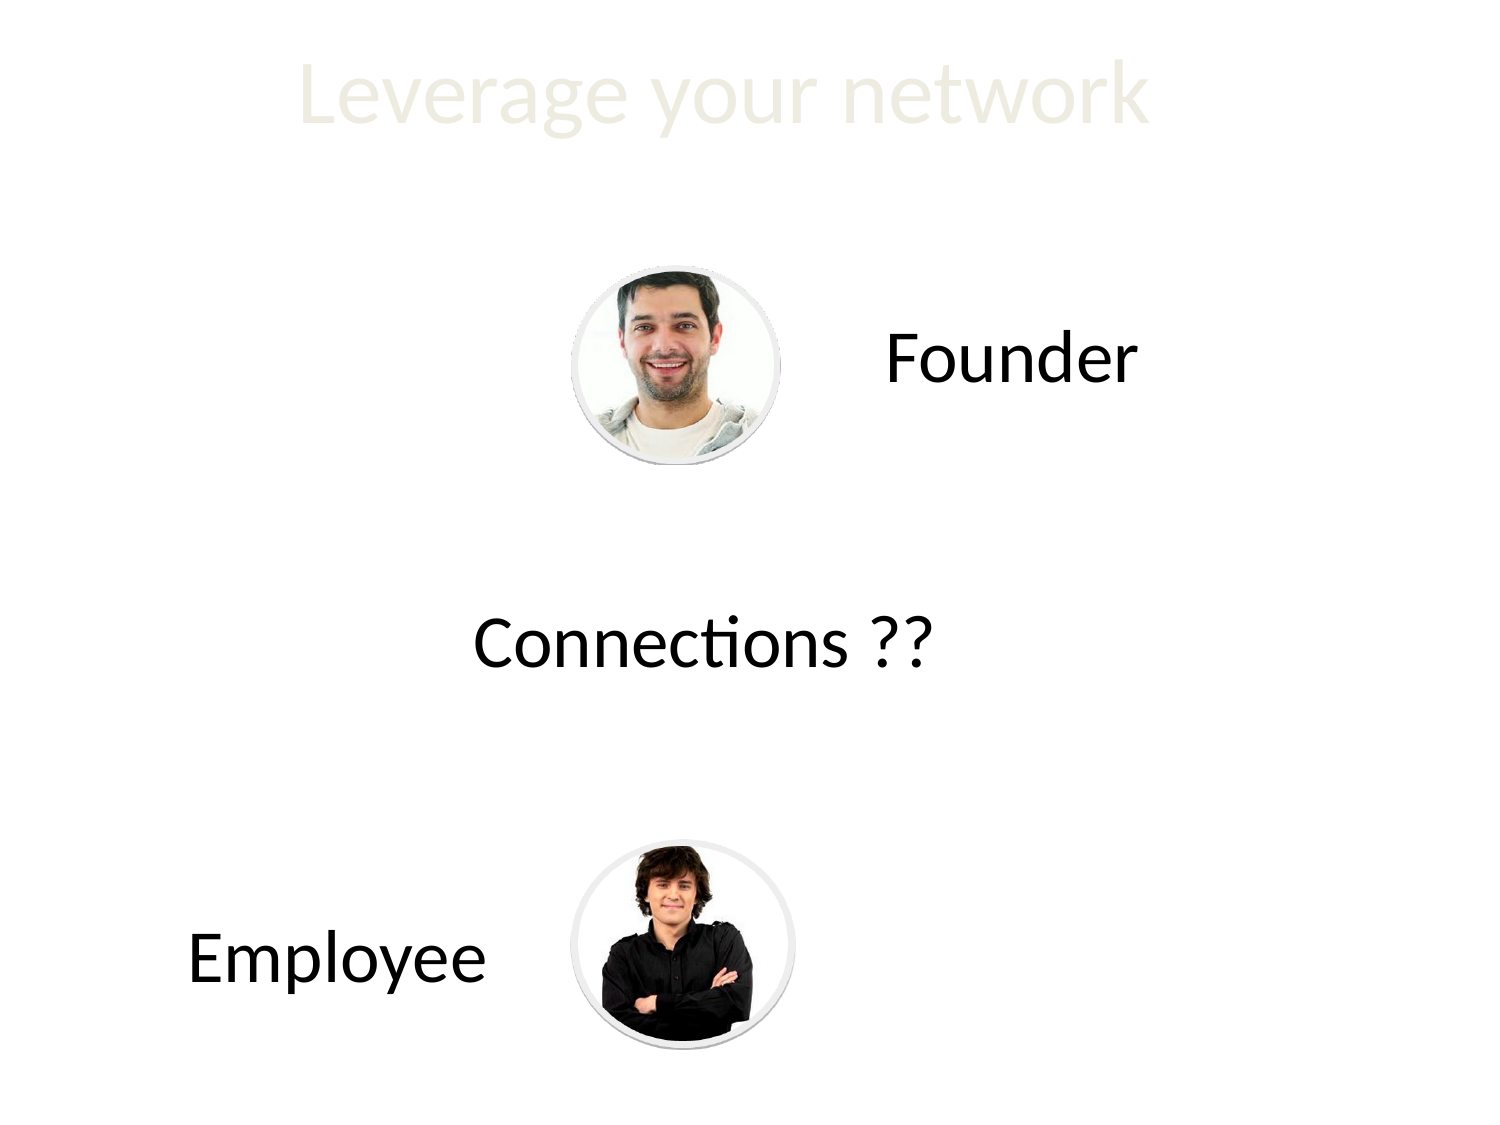

Leverage your network
Founder
Connections ??
Employee